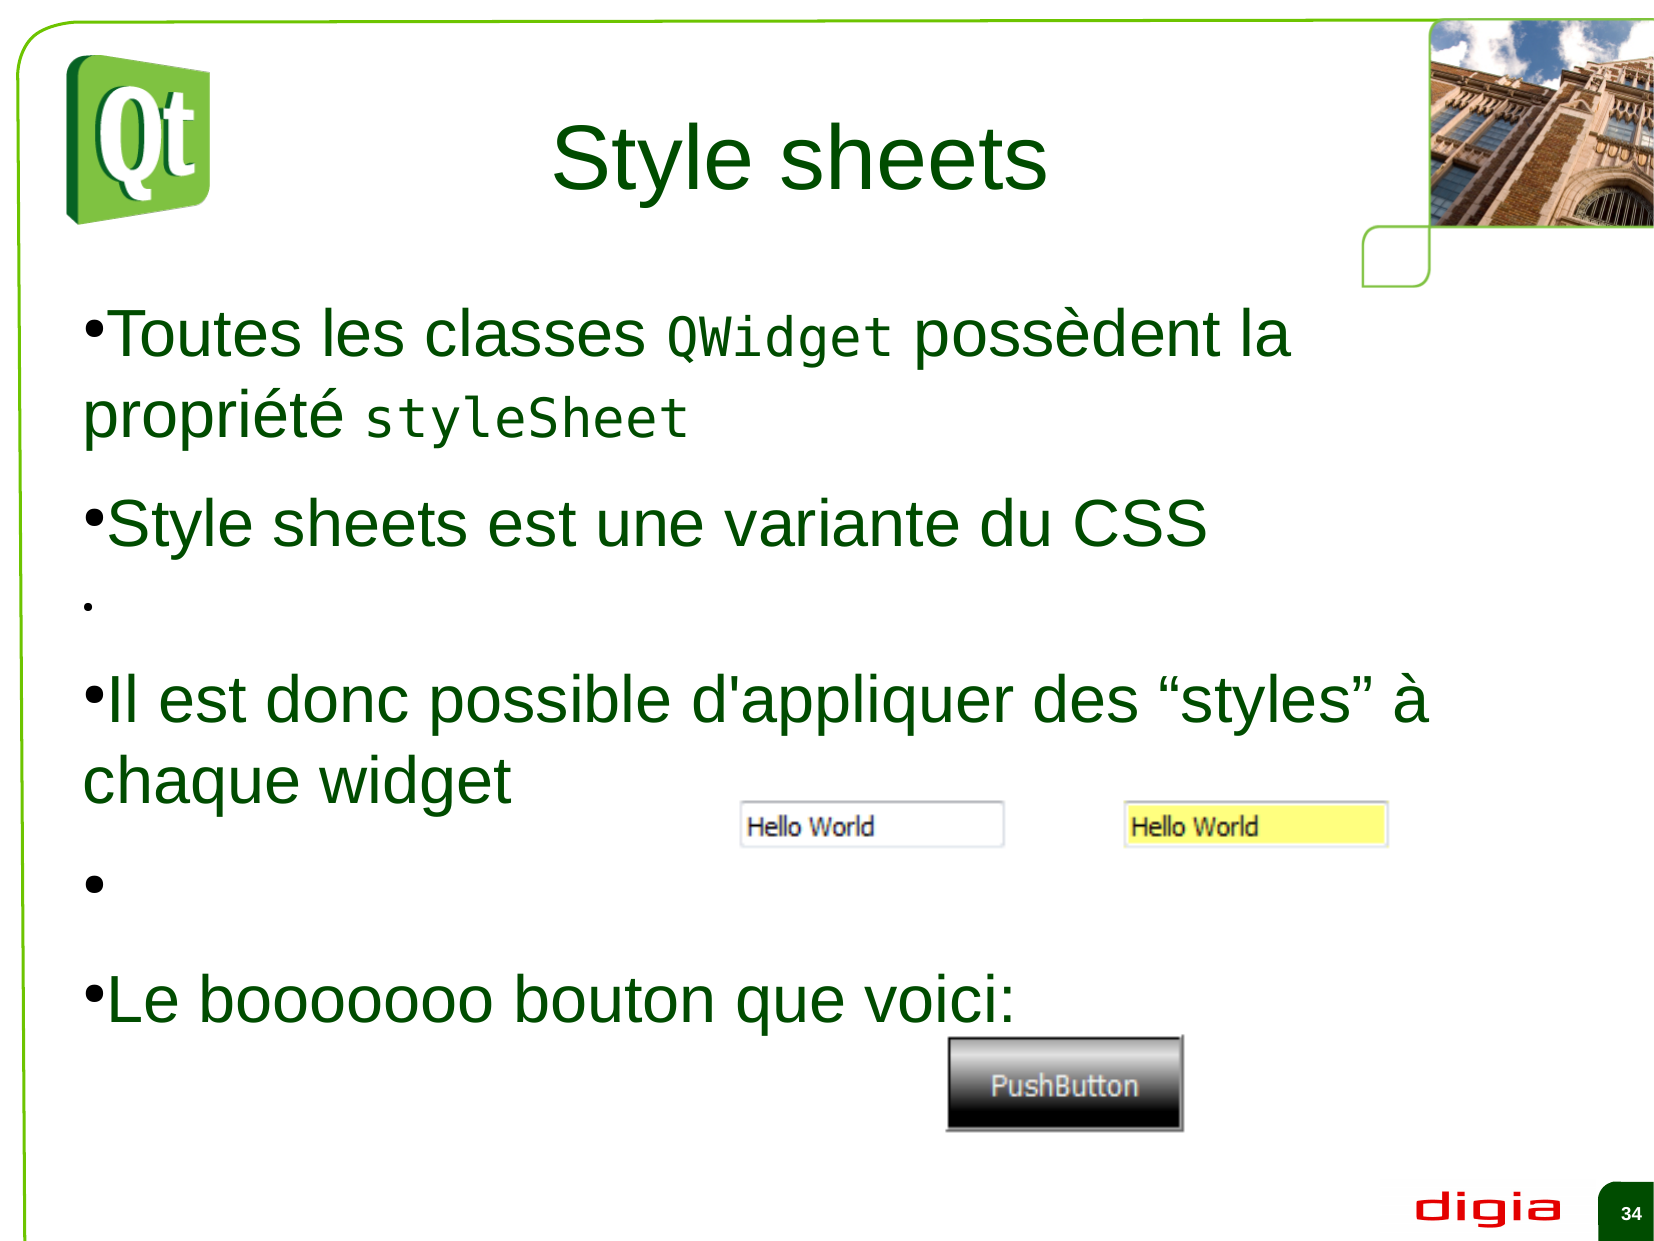

# Style sheets
Toutes les classes QWidget possèdent la propriété styleSheet
Style sheets est une variante du CSS
Il est donc possible d'appliquer des “styles” à chaque widget
Le booooooo bouton que voici: